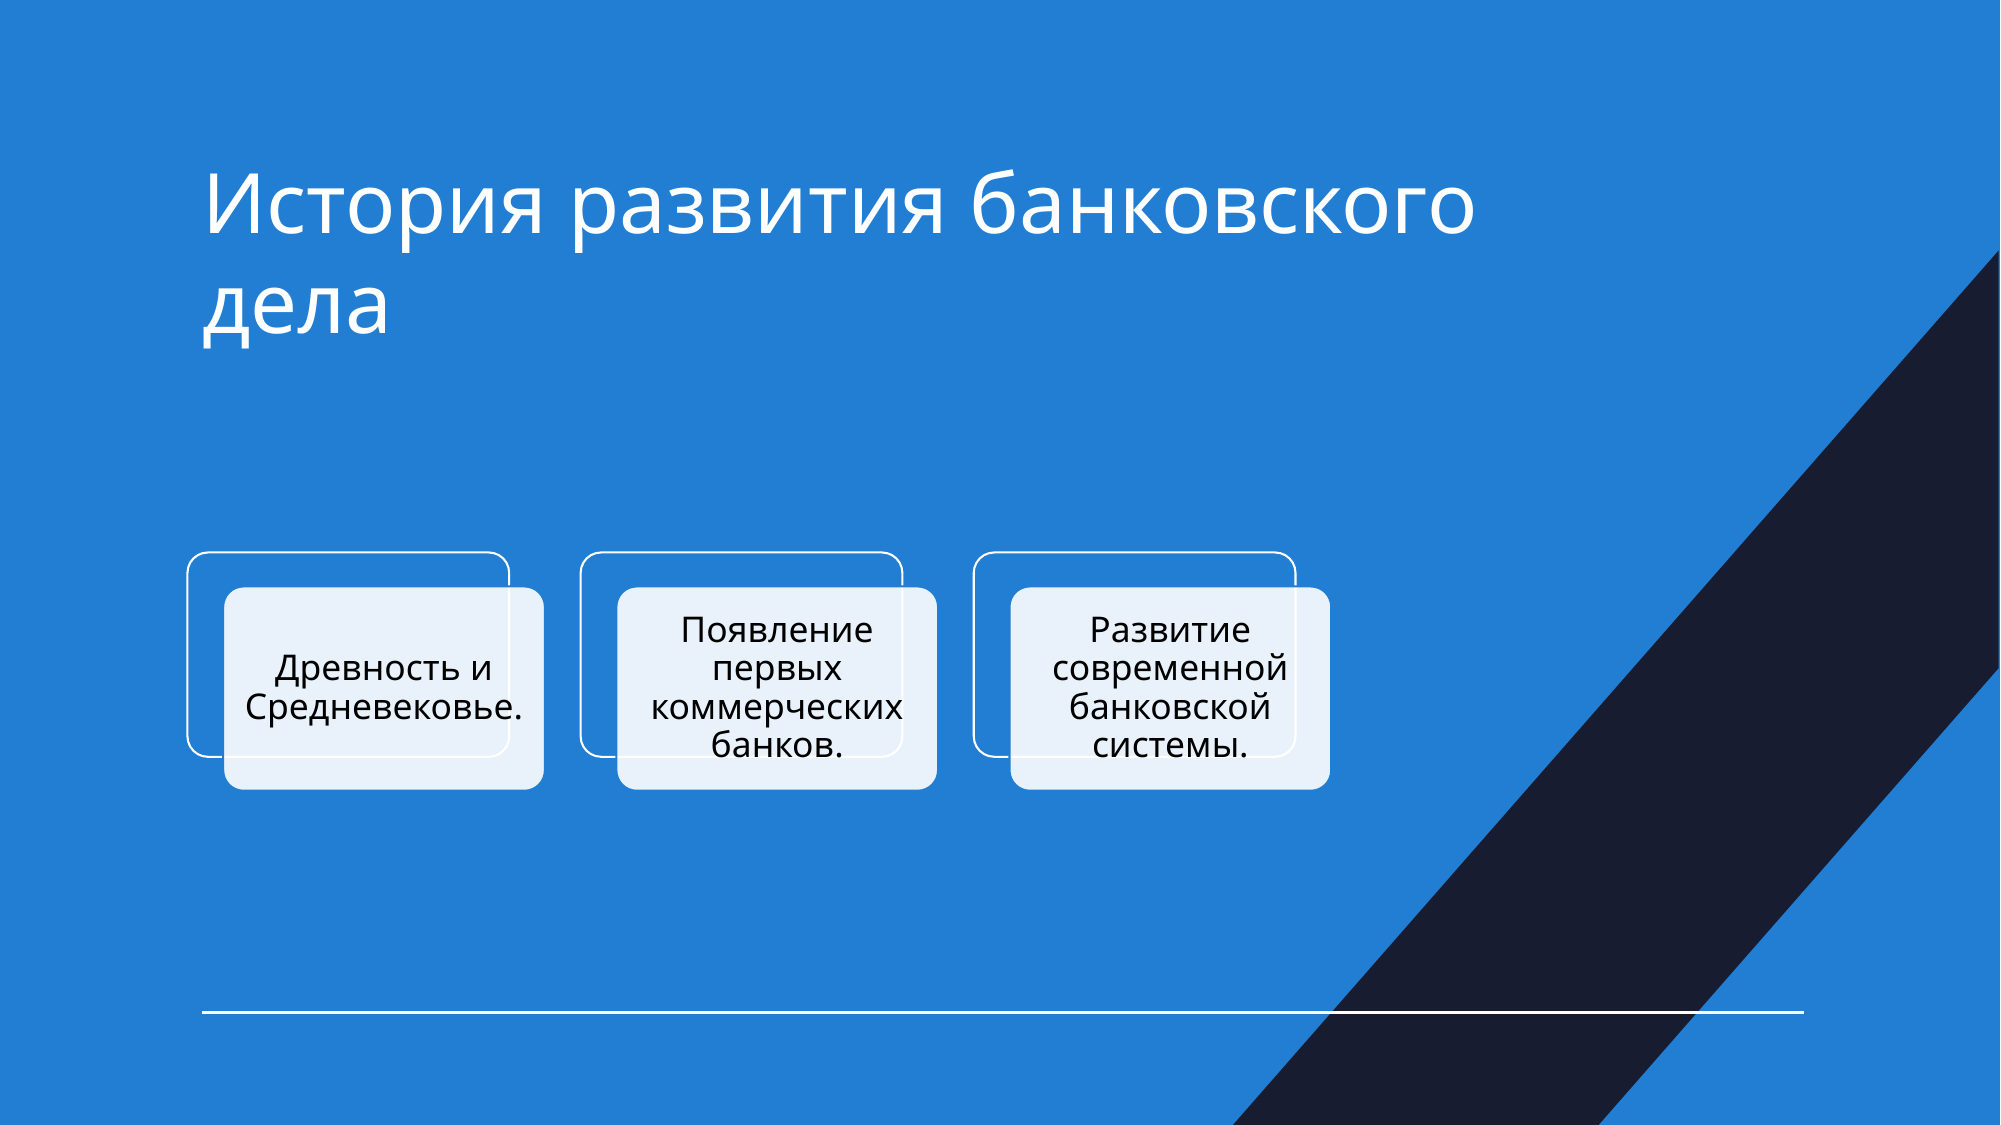

# История развития банковского дела
Древность и Средневековье.
Появление первых коммерческих банков.
Развитие современной банковской системы.